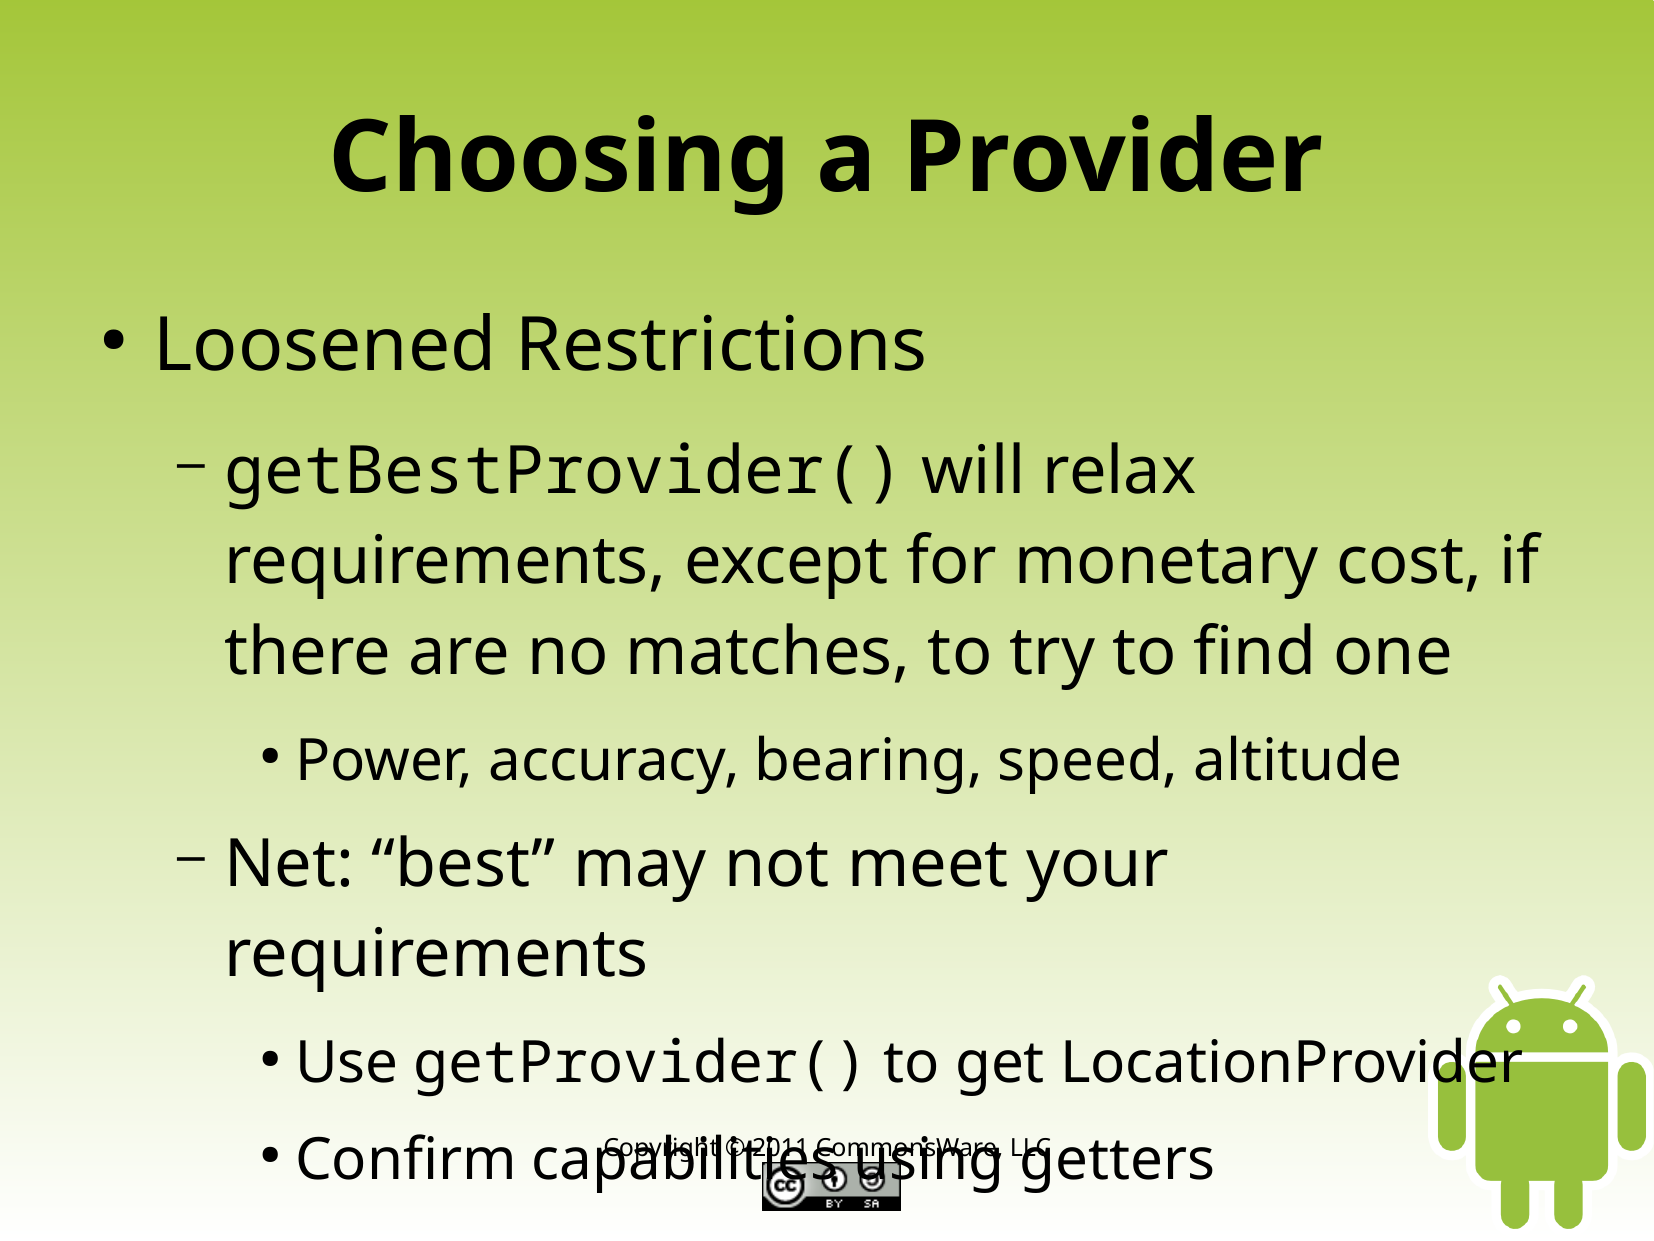

# Choosing a Provider
Loosened Restrictions
getBestProvider() will relax requirements, except for monetary cost, if there are no matches, to try to find one
Power, accuracy, bearing, speed, altitude
Net: “best” may not meet your requirements
Use getProvider() to get LocationProvider
Confirm capabilities using getters